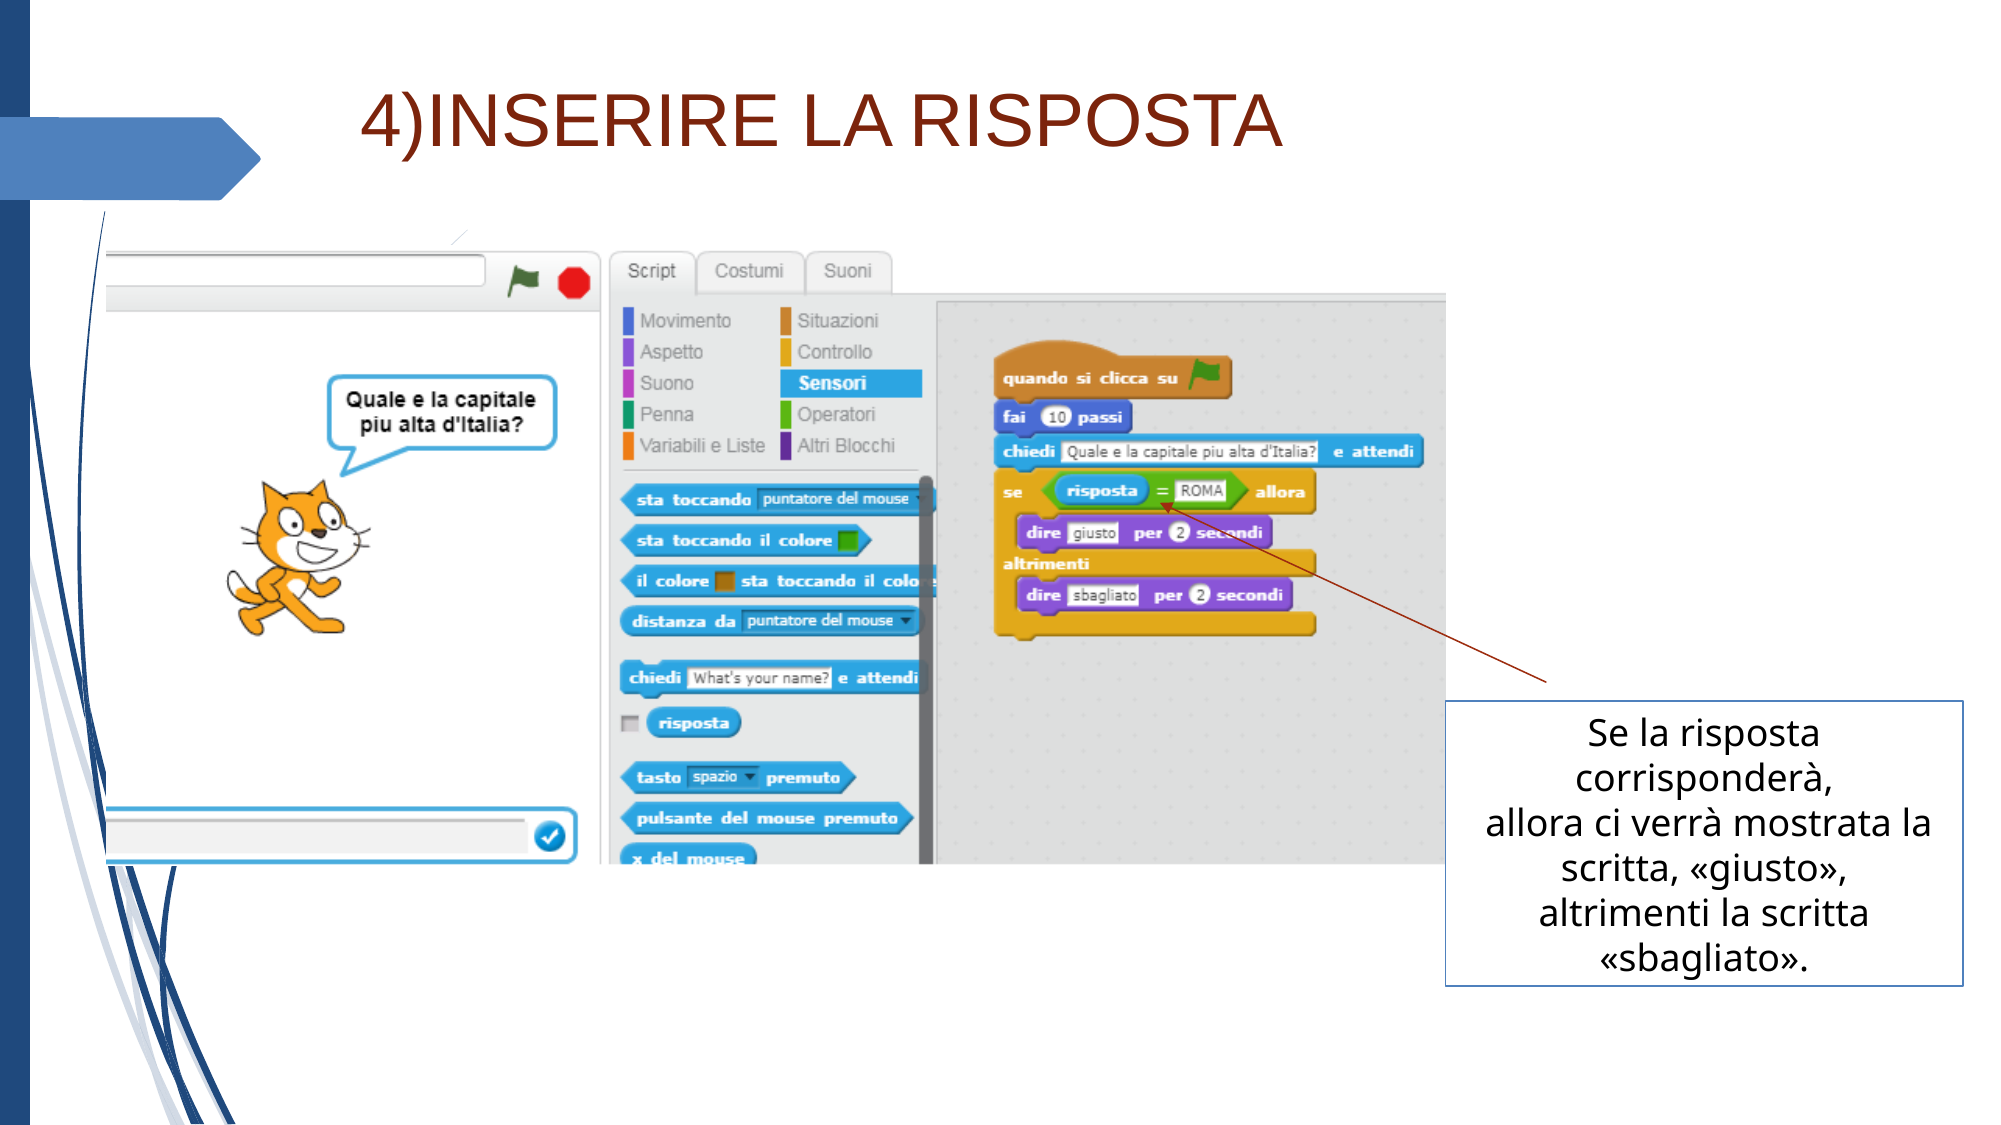

4)INSERIRE LA RISPOSTA
Se la risposta corrisponderà,
 allora ci verrà mostrata la scritta, «giusto»,
altrimenti la scritta «sbagliato».